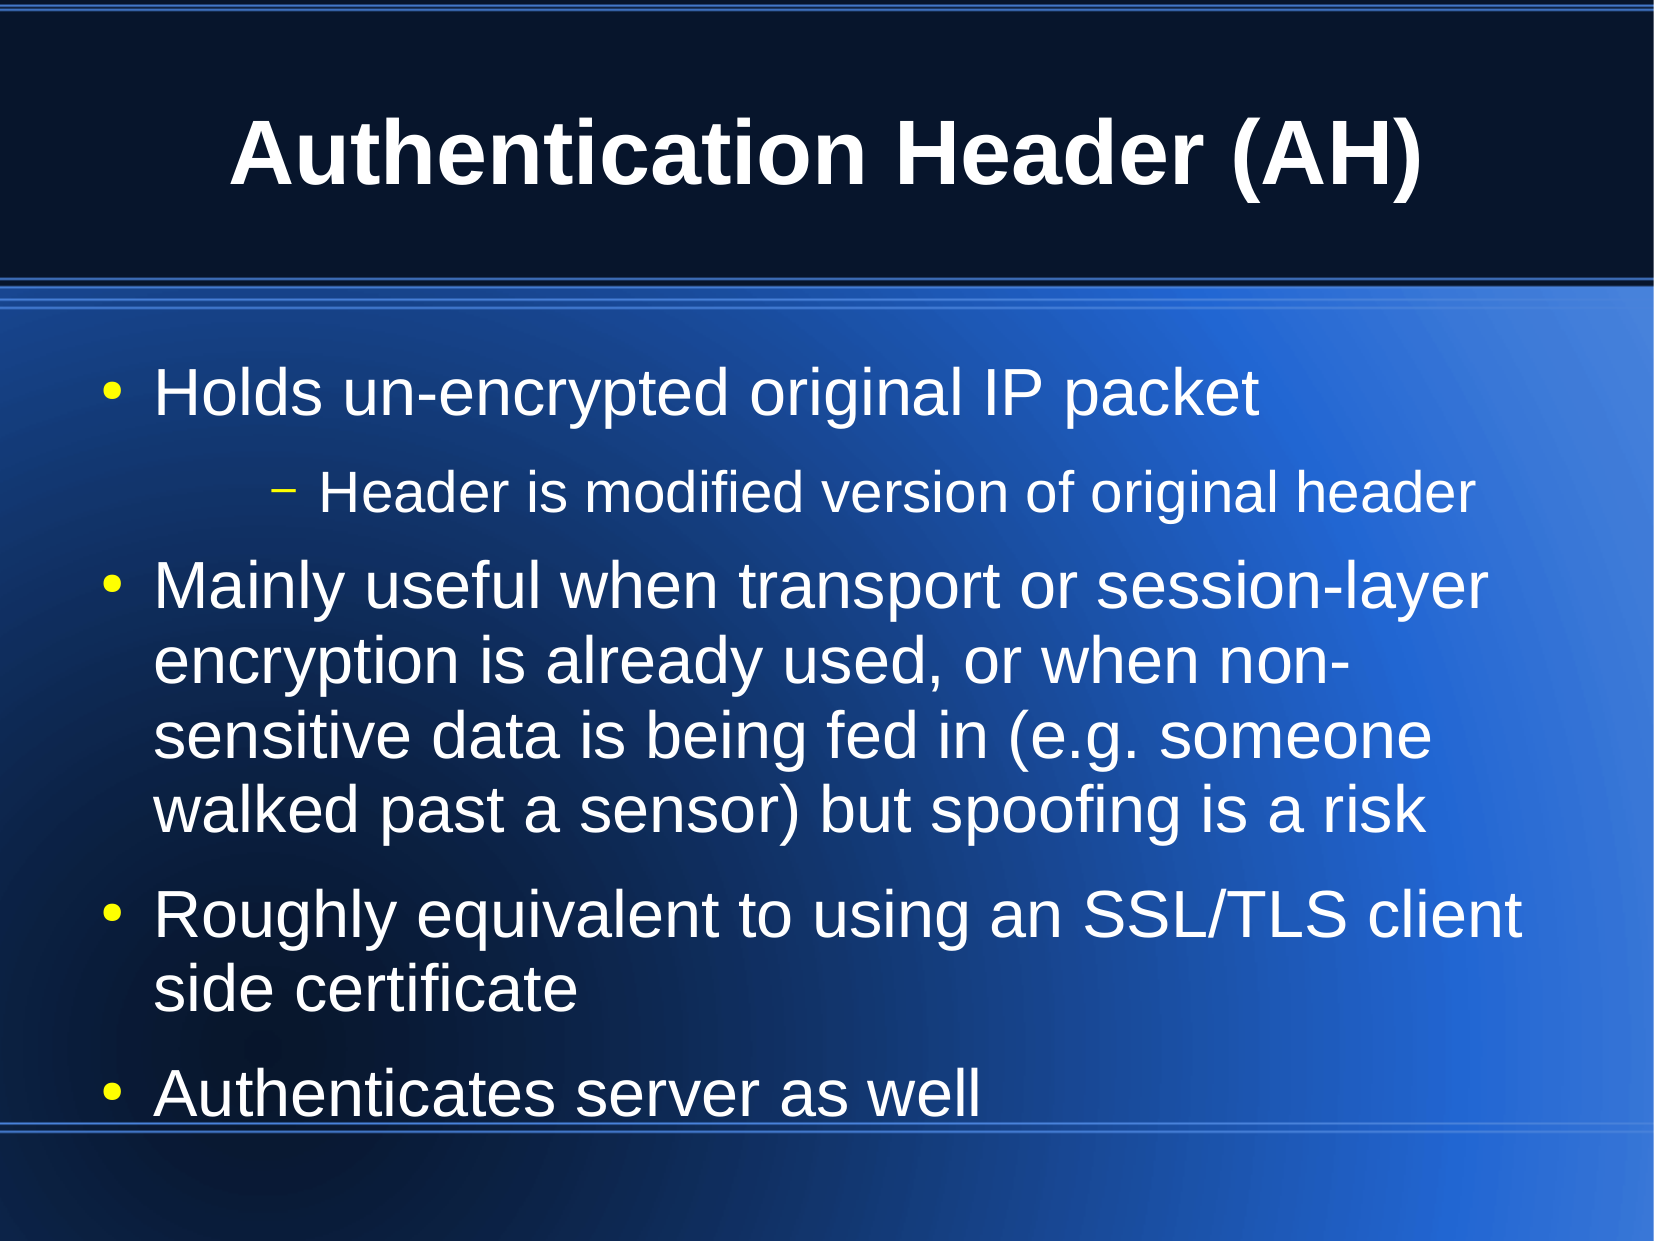

# Authentication Header (AH)
Holds un-encrypted original IP packet
Header is modified version of original header
Mainly useful when transport or session-layer encryption is already used, or when non-sensitive data is being fed in (e.g. someone walked past a sensor) but spoofing is a risk
Roughly equivalent to using an SSL/TLS client side certificate
Authenticates server as well